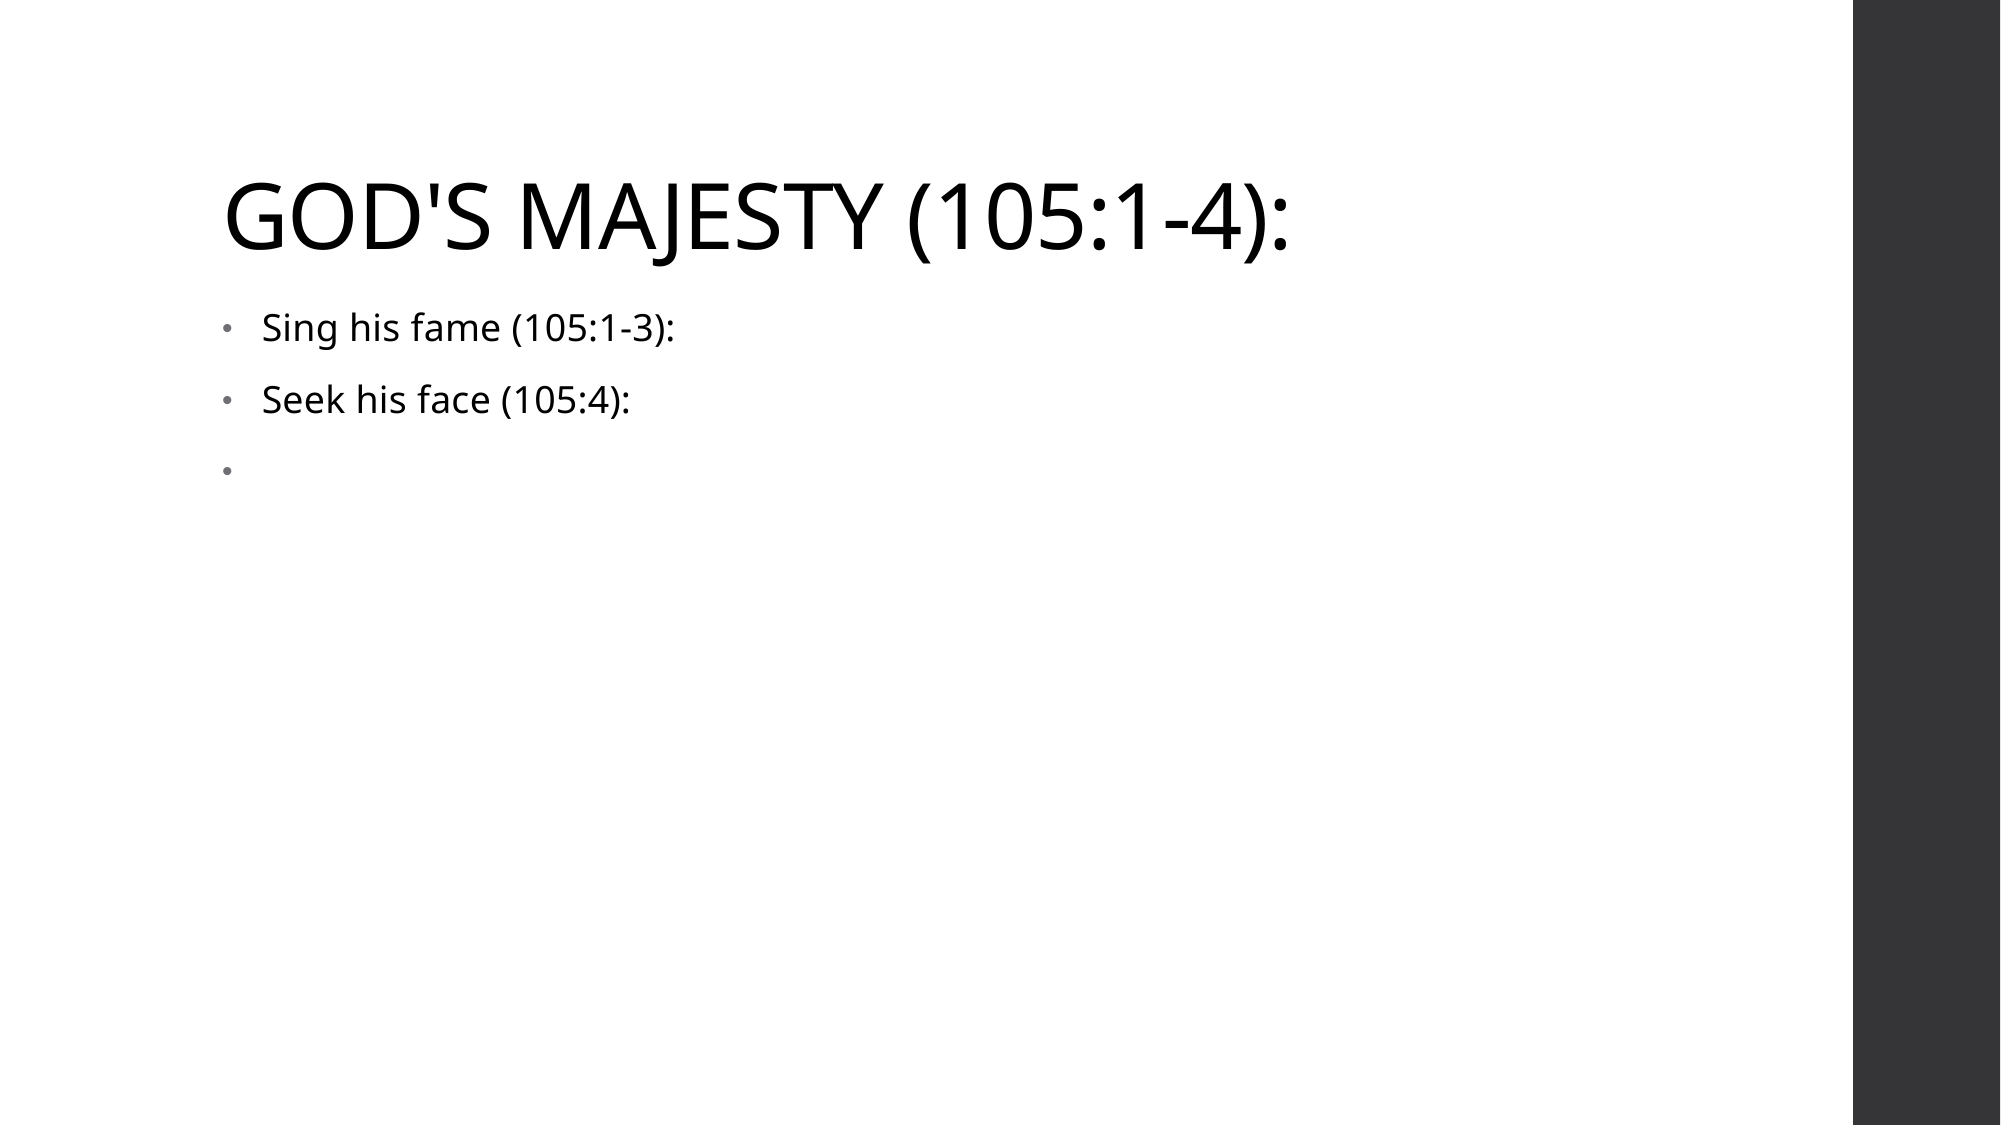

# GOD'S MAJESTY (105:1-4):
 Sing his fame (105:1-3):
 Seek his face (105:4):